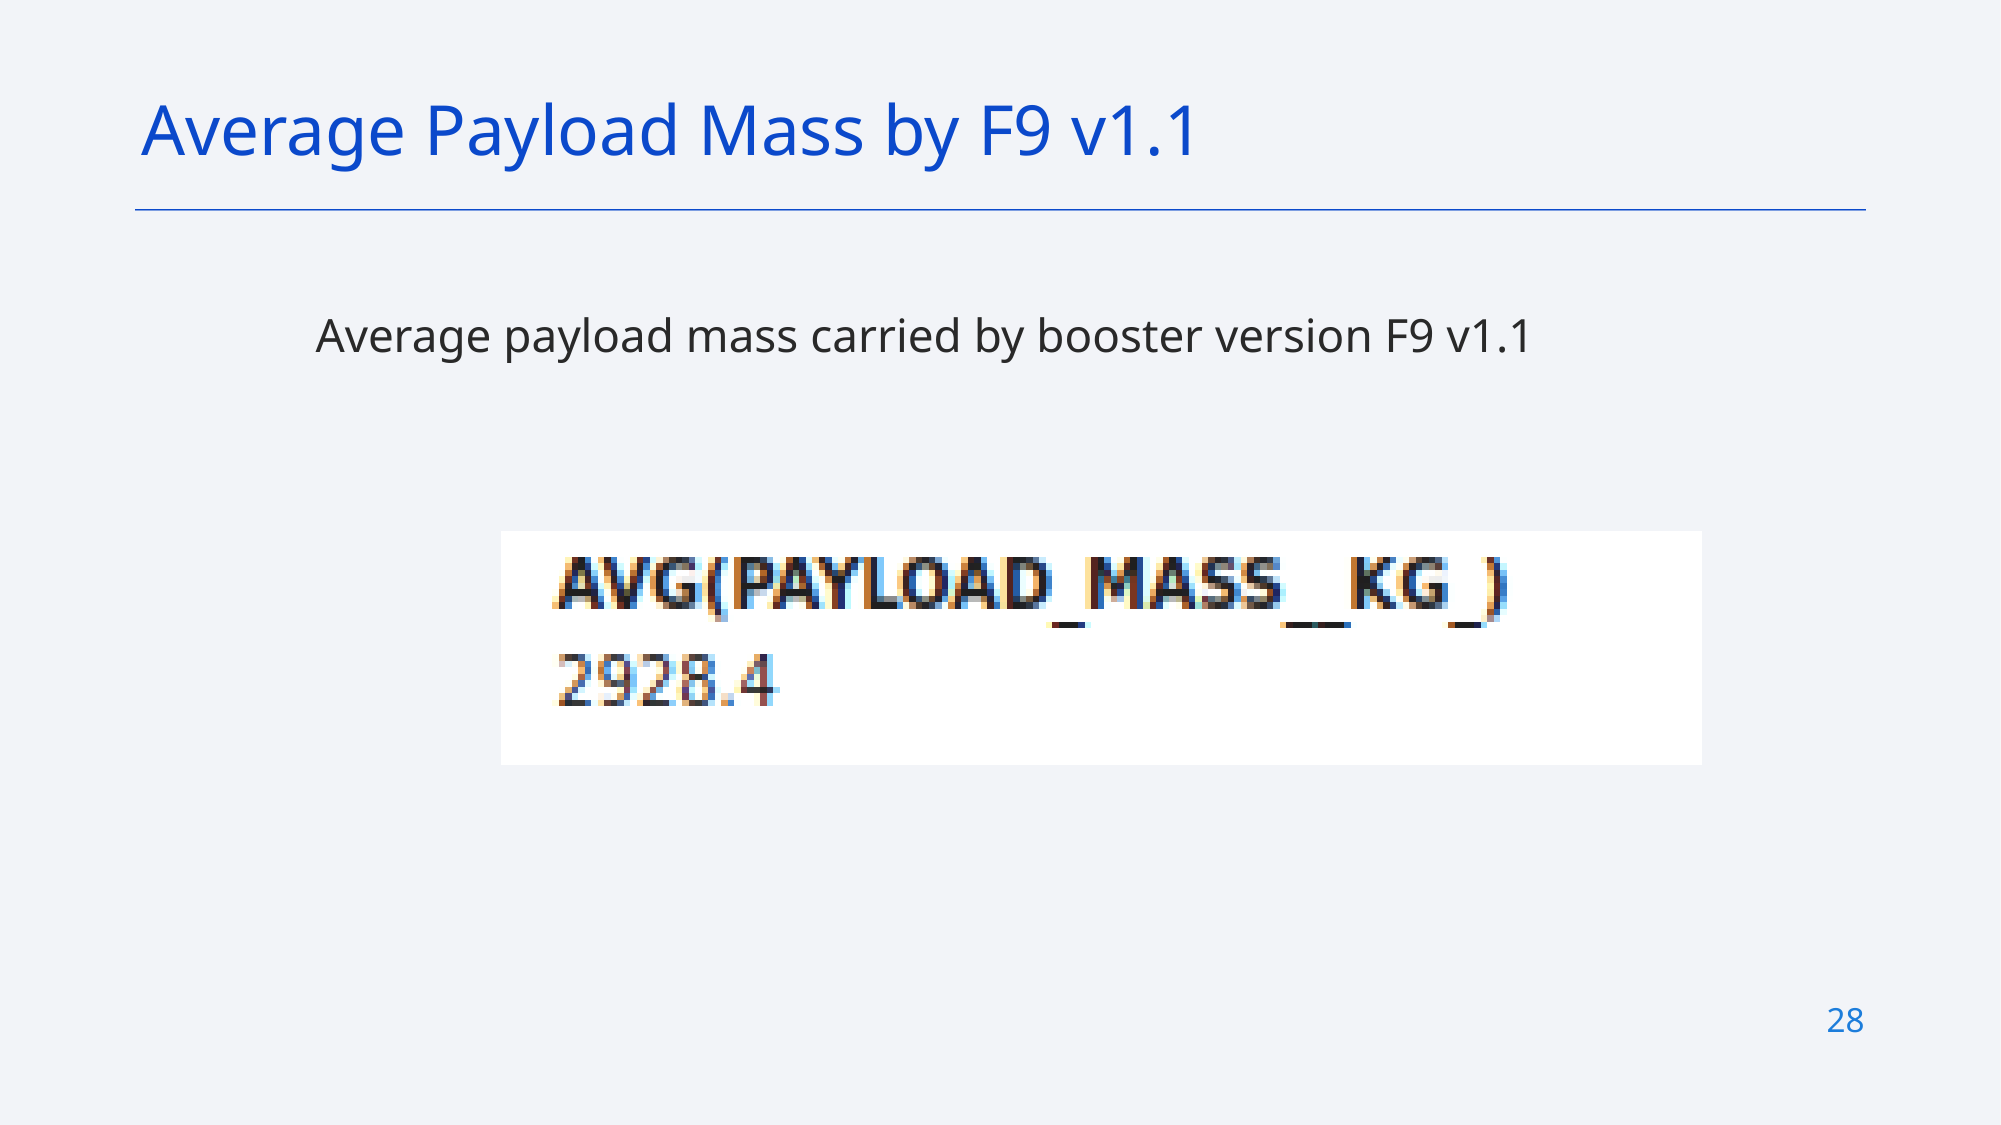

Average Payload Mass by F9 v1.1
# Average payload mass carried by booster version F9 v1.1
28